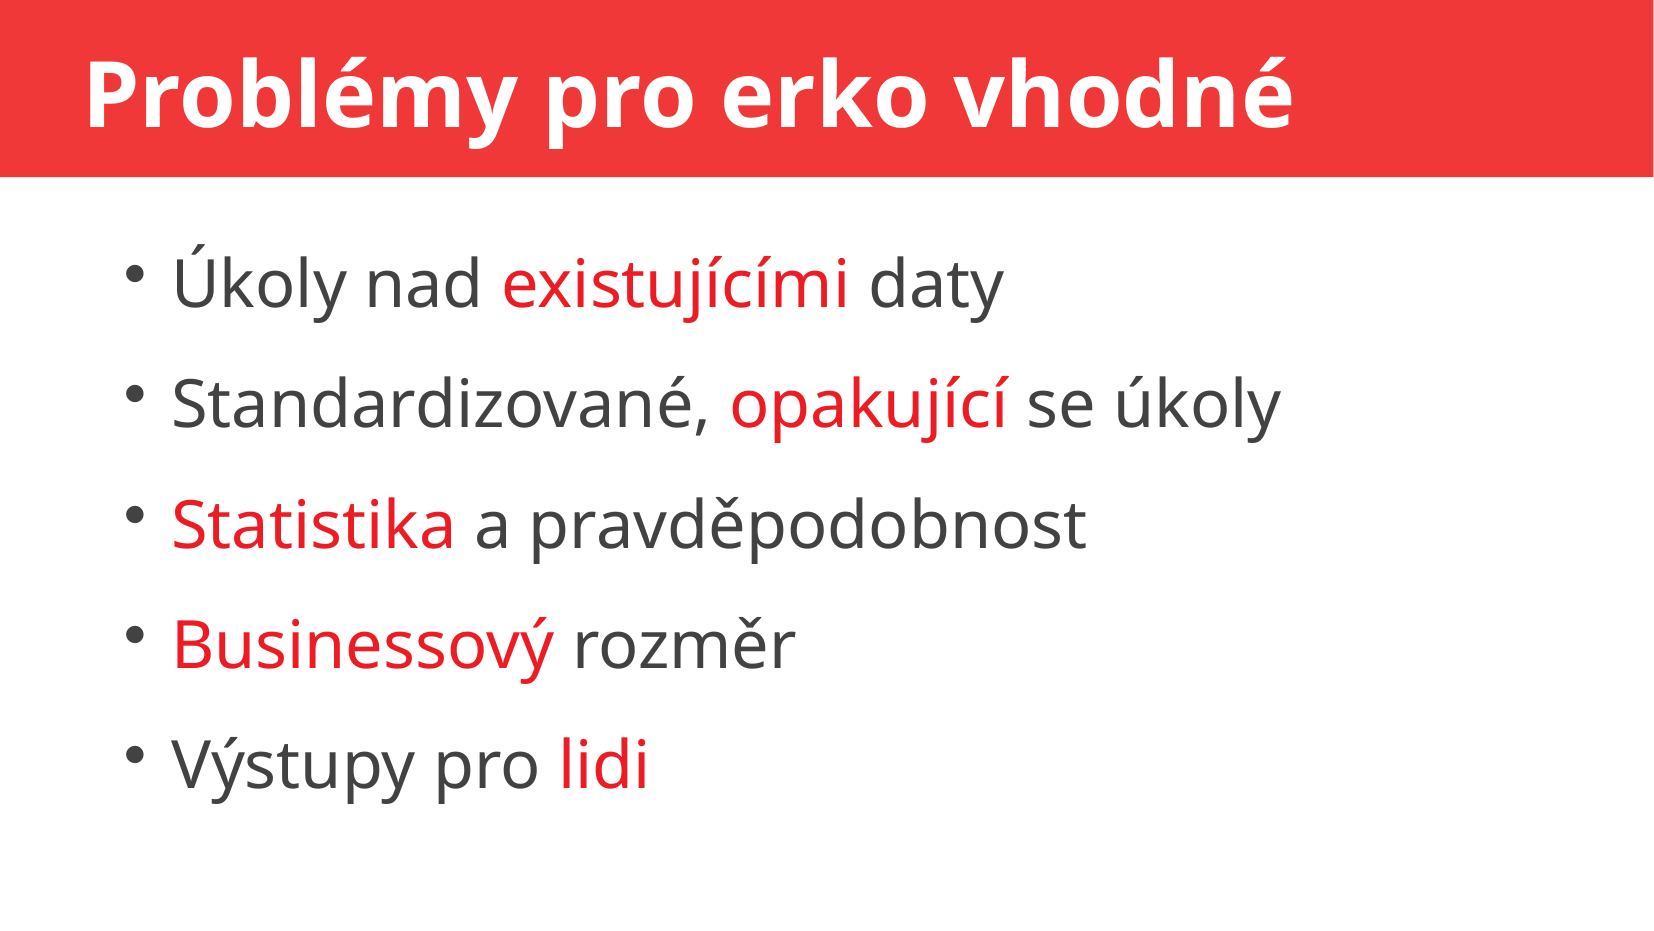

# Problémy pro erko vhodné
Úkoly nad existujícími daty
Standardizované, opakující se úkoly
Statistika a pravděpodobnost
Businessový rozměr
Výstupy pro lidi